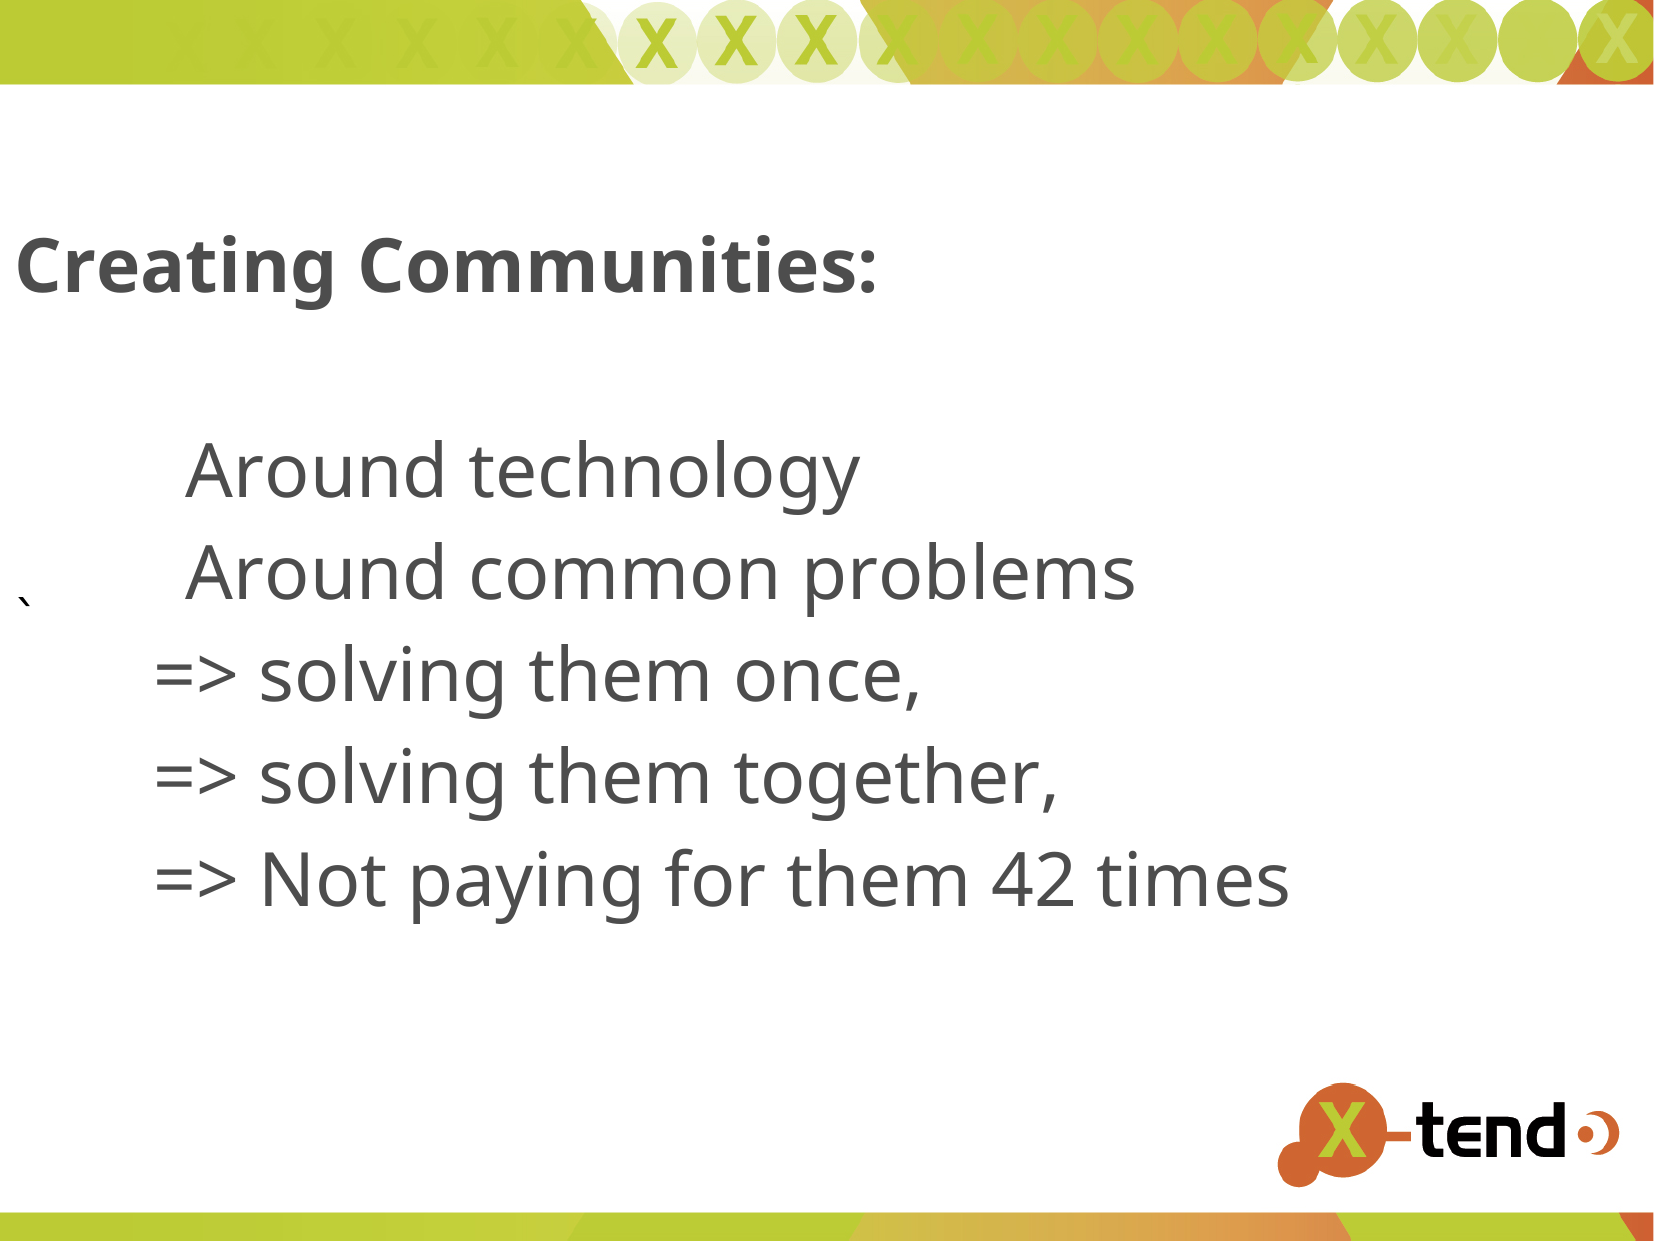

Creating Communities:
Around technology
Around common problems
	=> solving them once,
	=> solving them together,
	=> Not paying for them 42 times
`
#